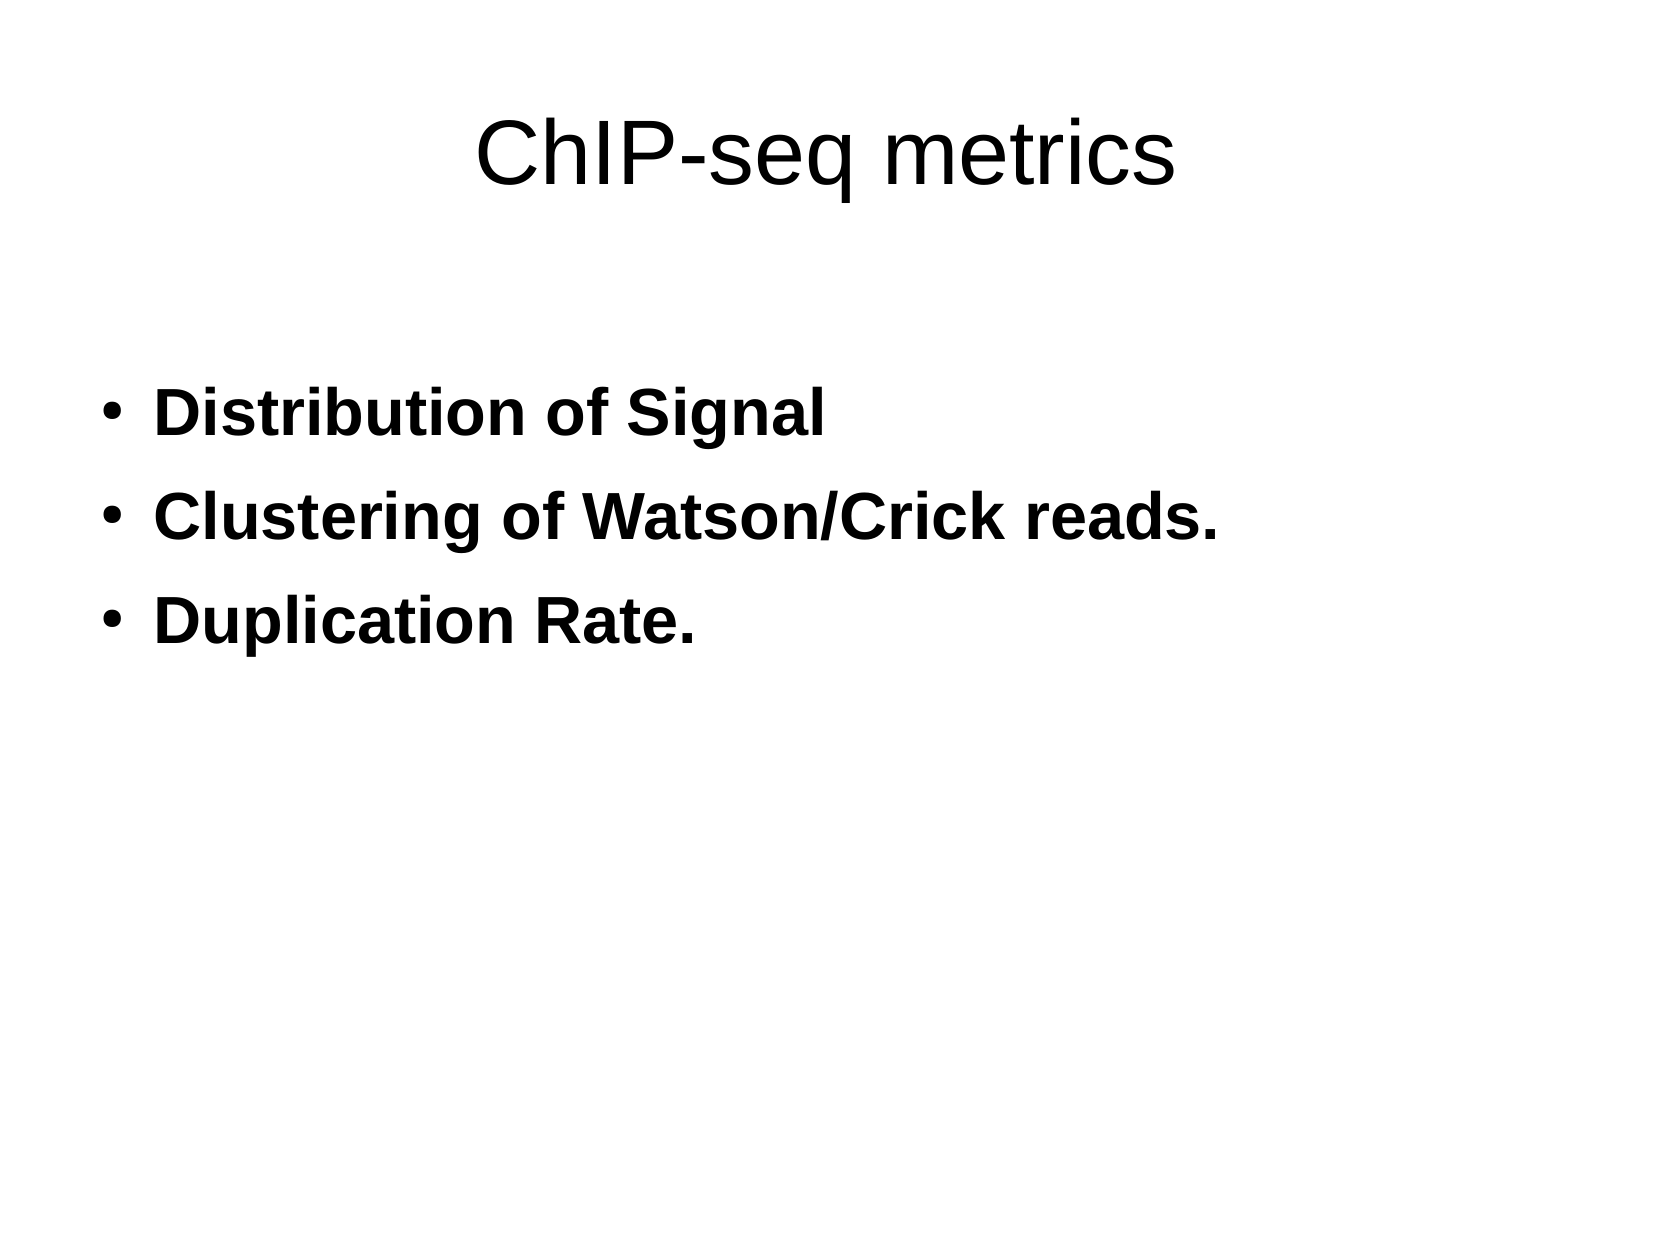

# ChIP-seq metrics
Distribution of Signal
Clustering of Watson/Crick reads.
Duplication Rate.